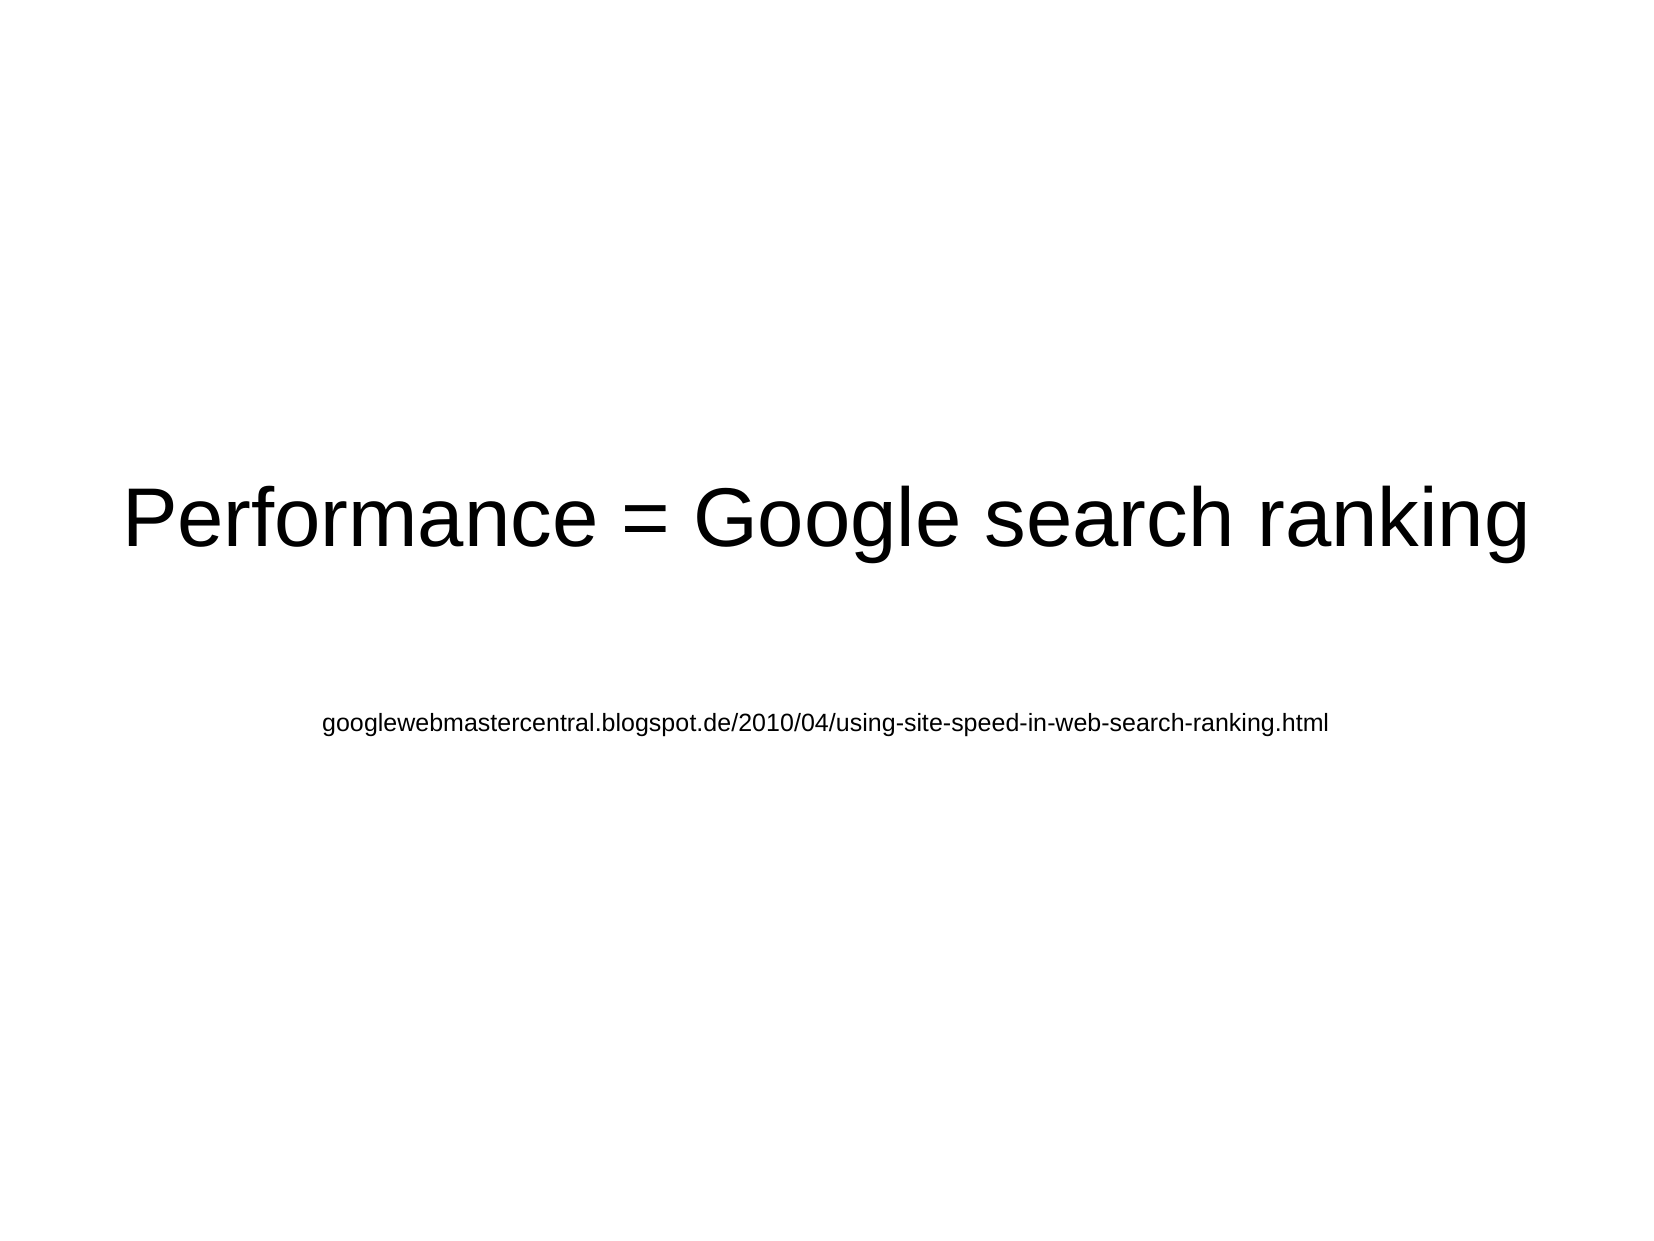

# Performance = Google search ranking
googlewebmastercentral.blogspot.de/2010/04/using-site-speed-in-web-search-ranking.html